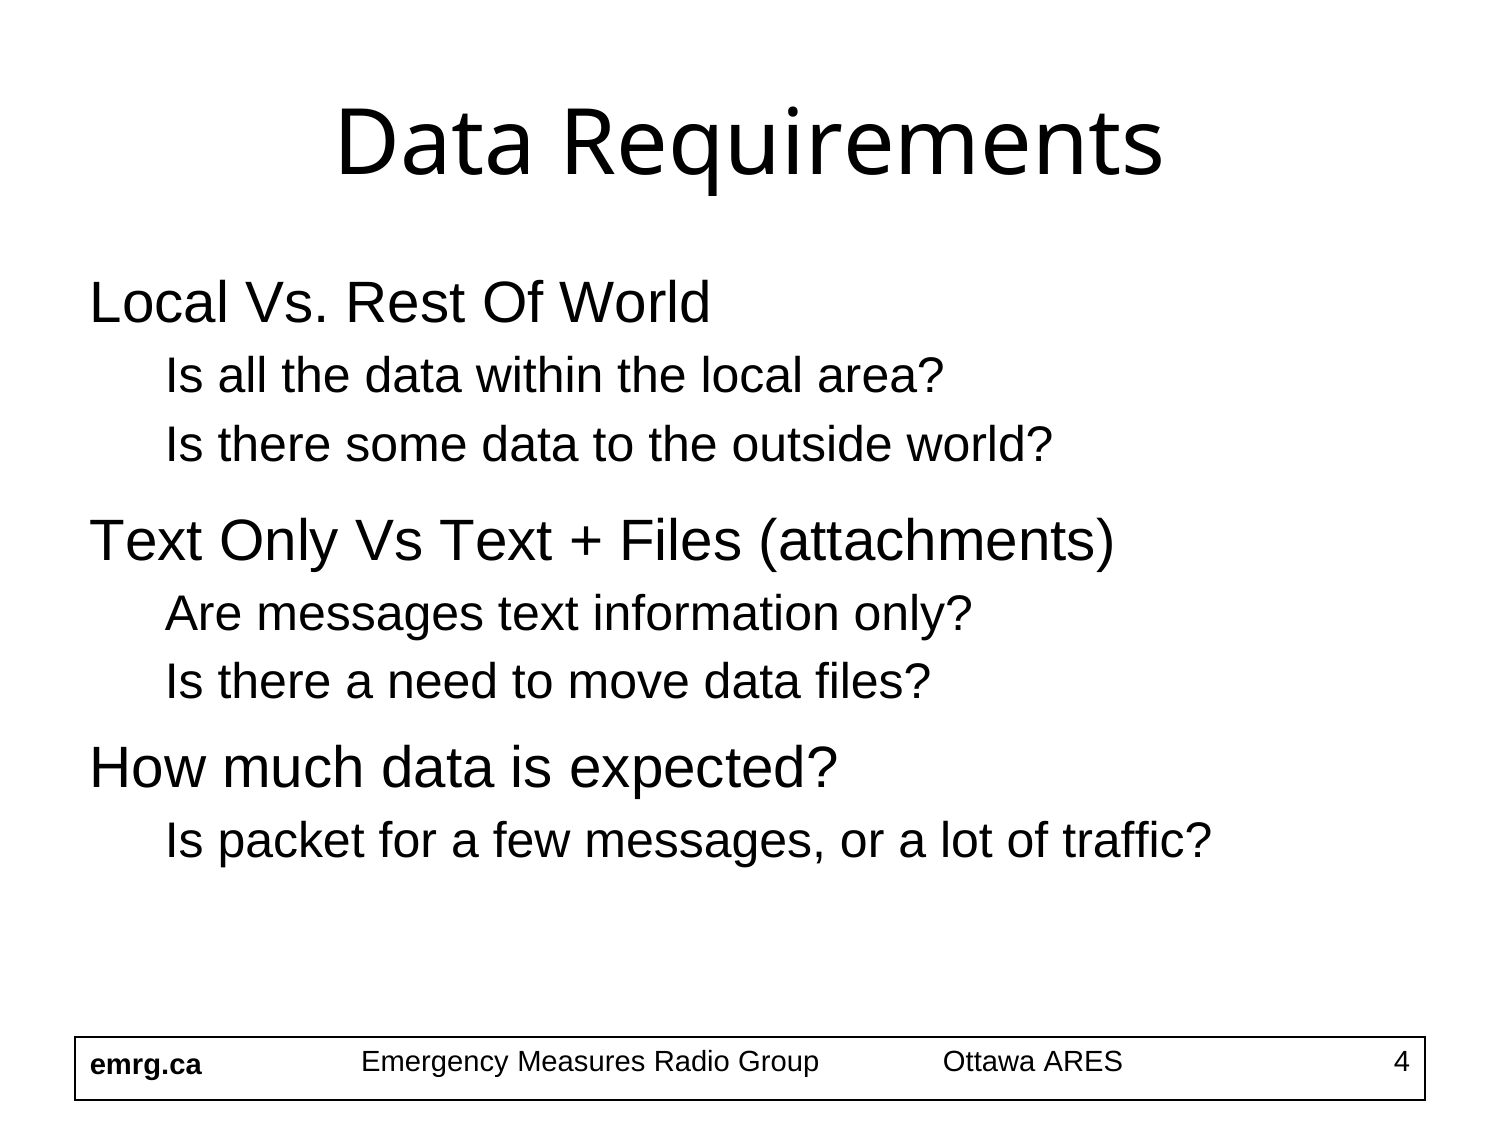

# Data Requirements
Local Vs. Rest Of World
Is all the data within the local area?
Is there some data to the outside world?
Text Only Vs Text + Files (attachments)
Are messages text information only?
Is there a need to move data files?
How much data is expected?
Is packet for a few messages, or a lot of traffic?
Emergency Measures Radio Group Ottawa ARES
4